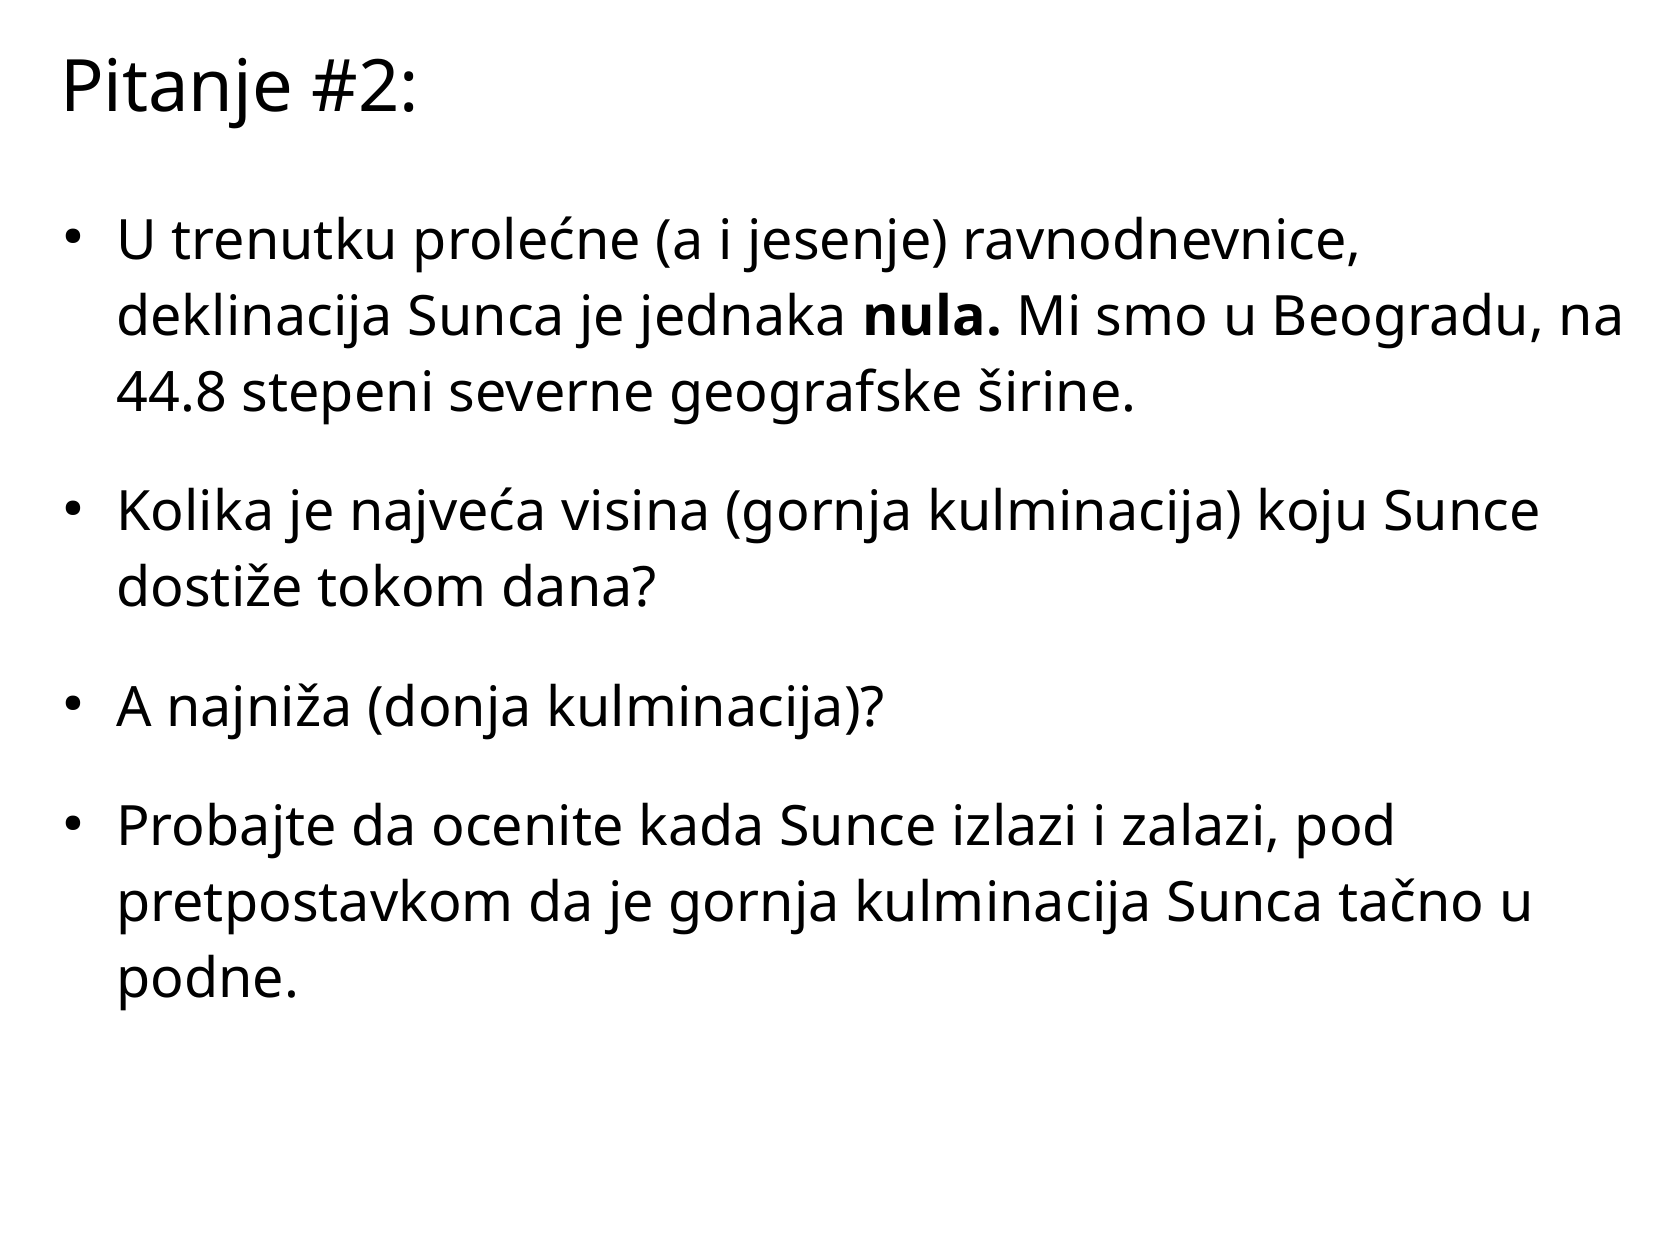

# Pitanje #2:
U trenutku prolećne (a i jesenje) ravnodnevnice, deklinacija Sunca je jednaka nula. Mi smo u Beogradu, na 44.8 stepeni severne geografske širine.
Kolika je najveća visina (gornja kulminacija) koju Sunce dostiže tokom dana?
A najniža (donja kulminacija)?
Probajte da ocenite kada Sunce izlazi i zalazi, pod pretpostavkom da je gornja kulminacija Sunca tačno u podne.